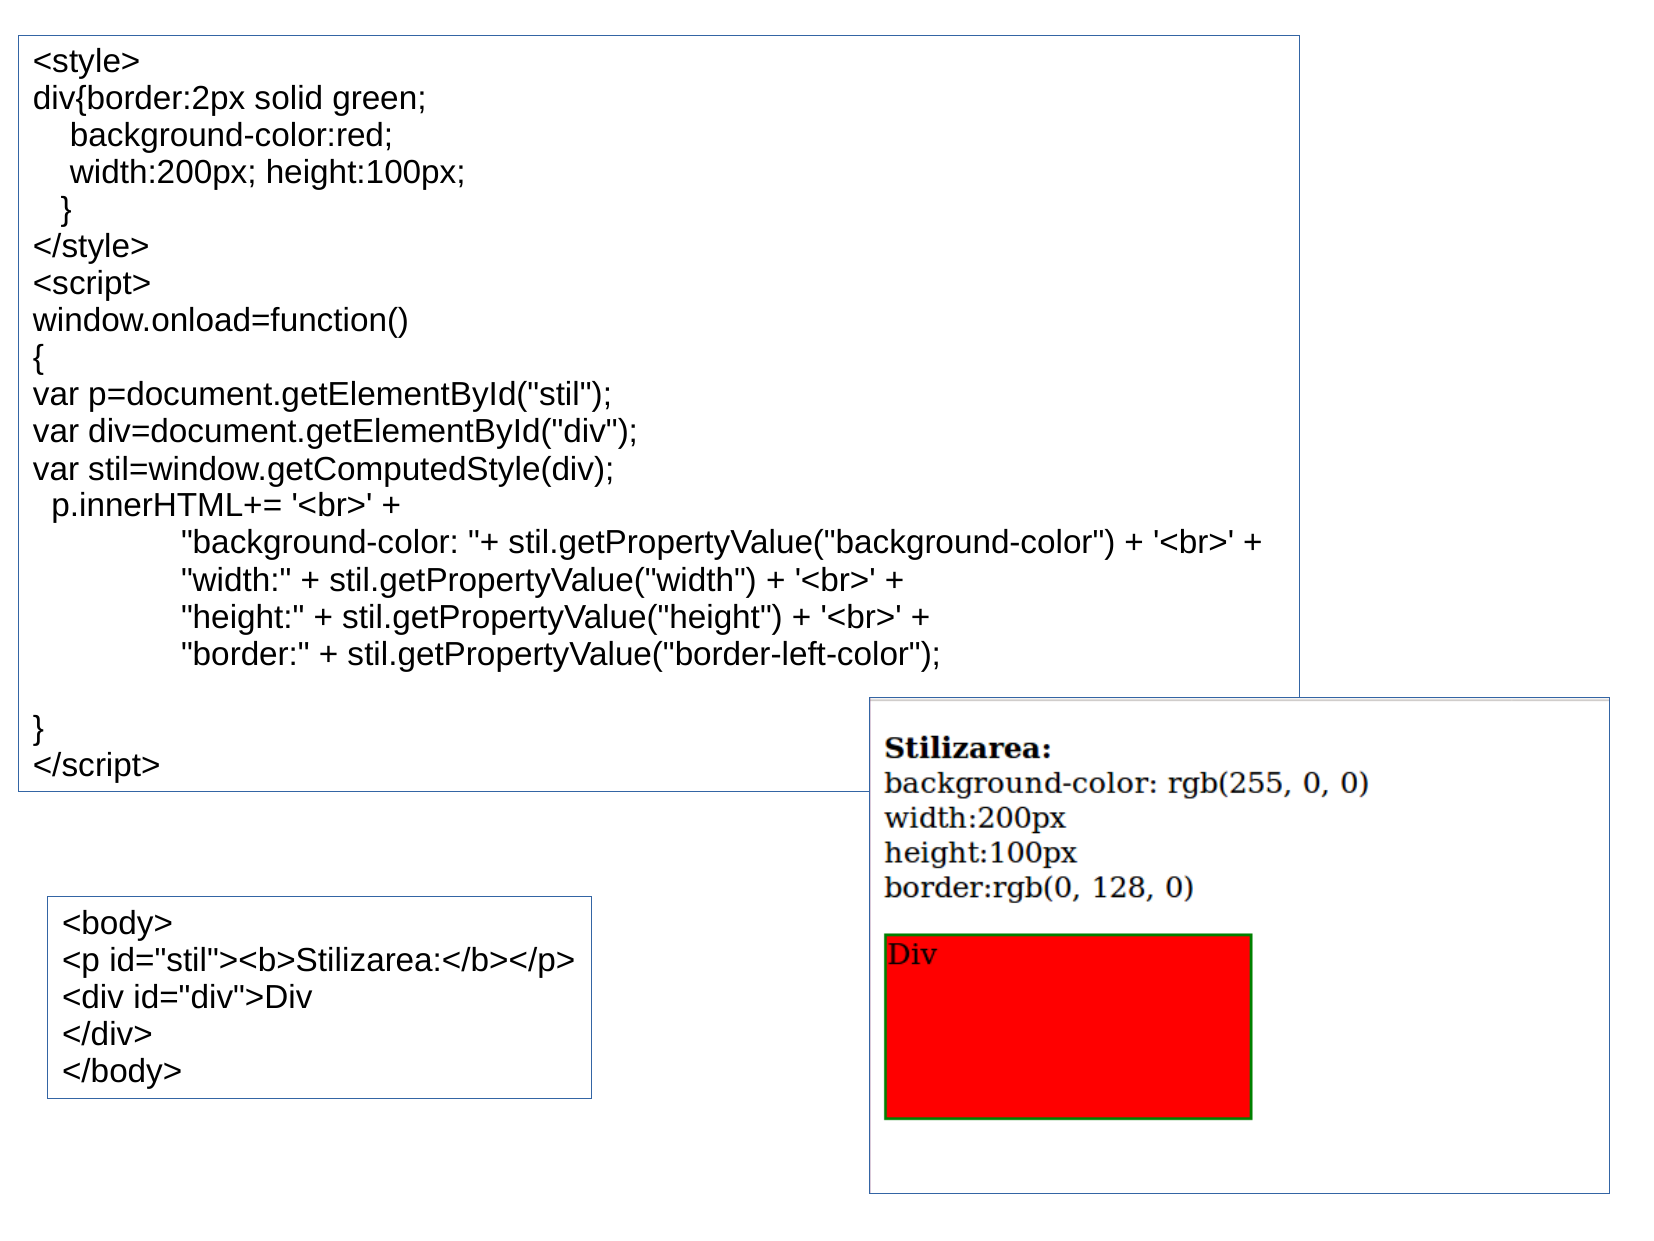

<style>
div{border:2px solid green;
 background-color:red;
 width:200px; height:100px;
 }
</style>
<script>
window.onload=function()
{
var p=document.getElementById("stil");
var div=document.getElementById("div");
var stil=window.getComputedStyle(div);
 p.innerHTML+= '<br>' +
 "background-color: "+ stil.getPropertyValue("background-color") + '<br>' +
 "width:" + stil.getPropertyValue("width") + '<br>' +
 "height:" + stil.getPropertyValue("height") + '<br>' +
 "border:" + stil.getPropertyValue("border-left-color");
}
</script>
<body>
<p id="stil"><b>Stilizarea:</b></p>
<div id="div">Div
</div>
</body>